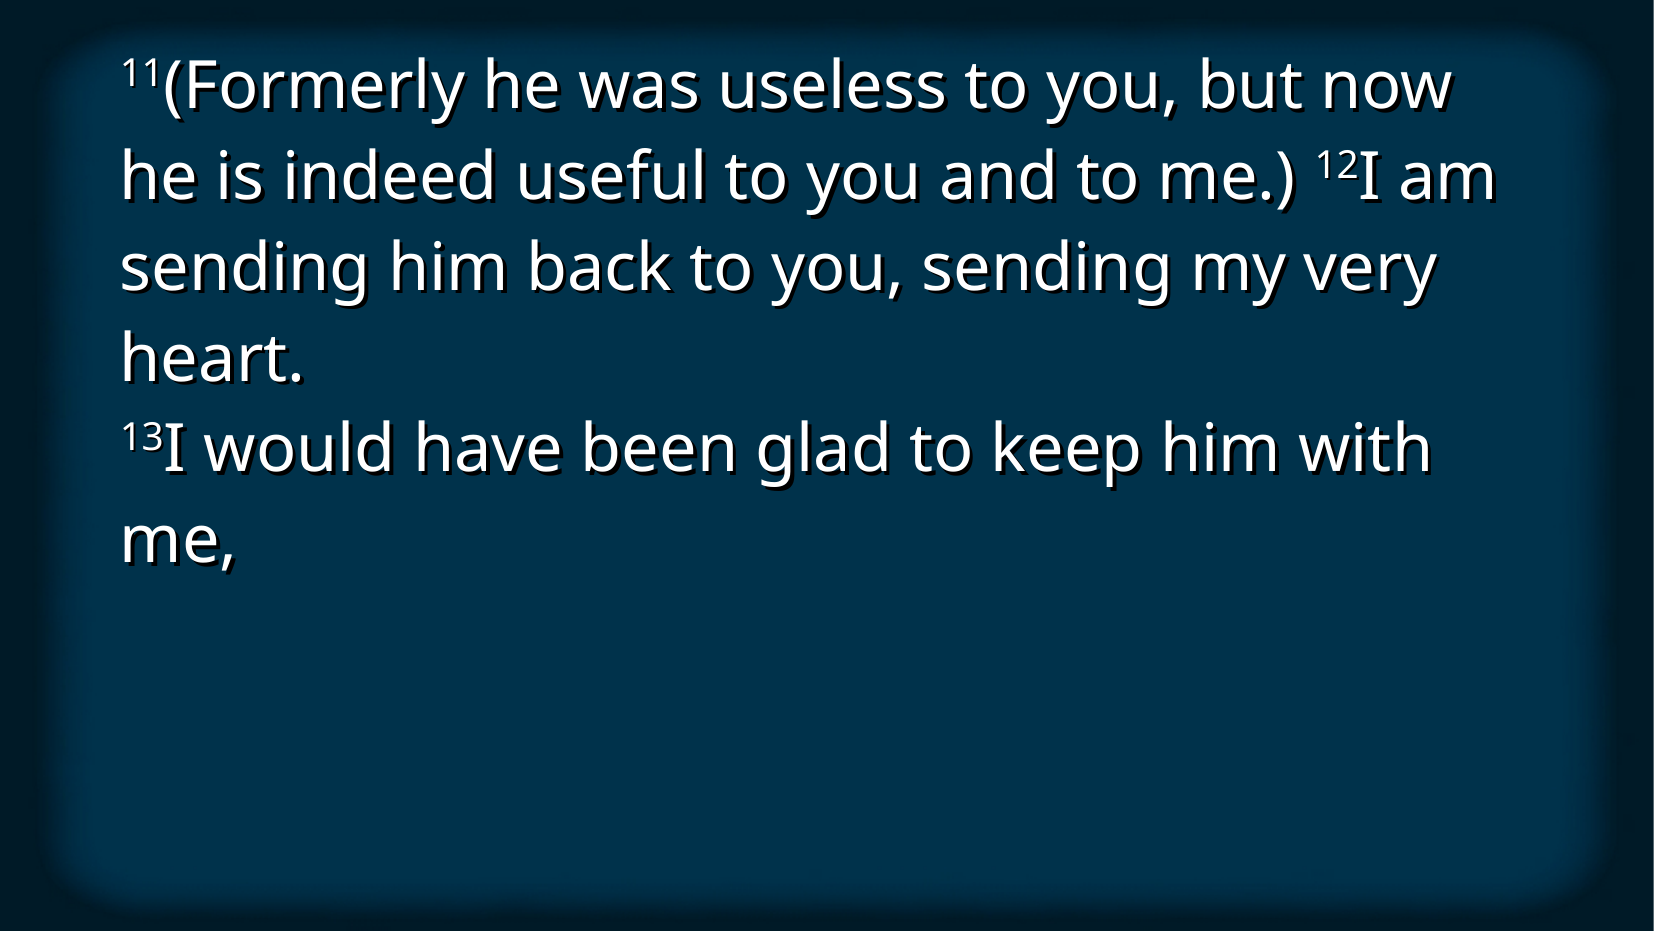

11(Formerly he was useless to you, but now he is indeed useful to you and to me.) 12I am sending him back to you, sending my very heart.
13I would have been glad to keep him with me,